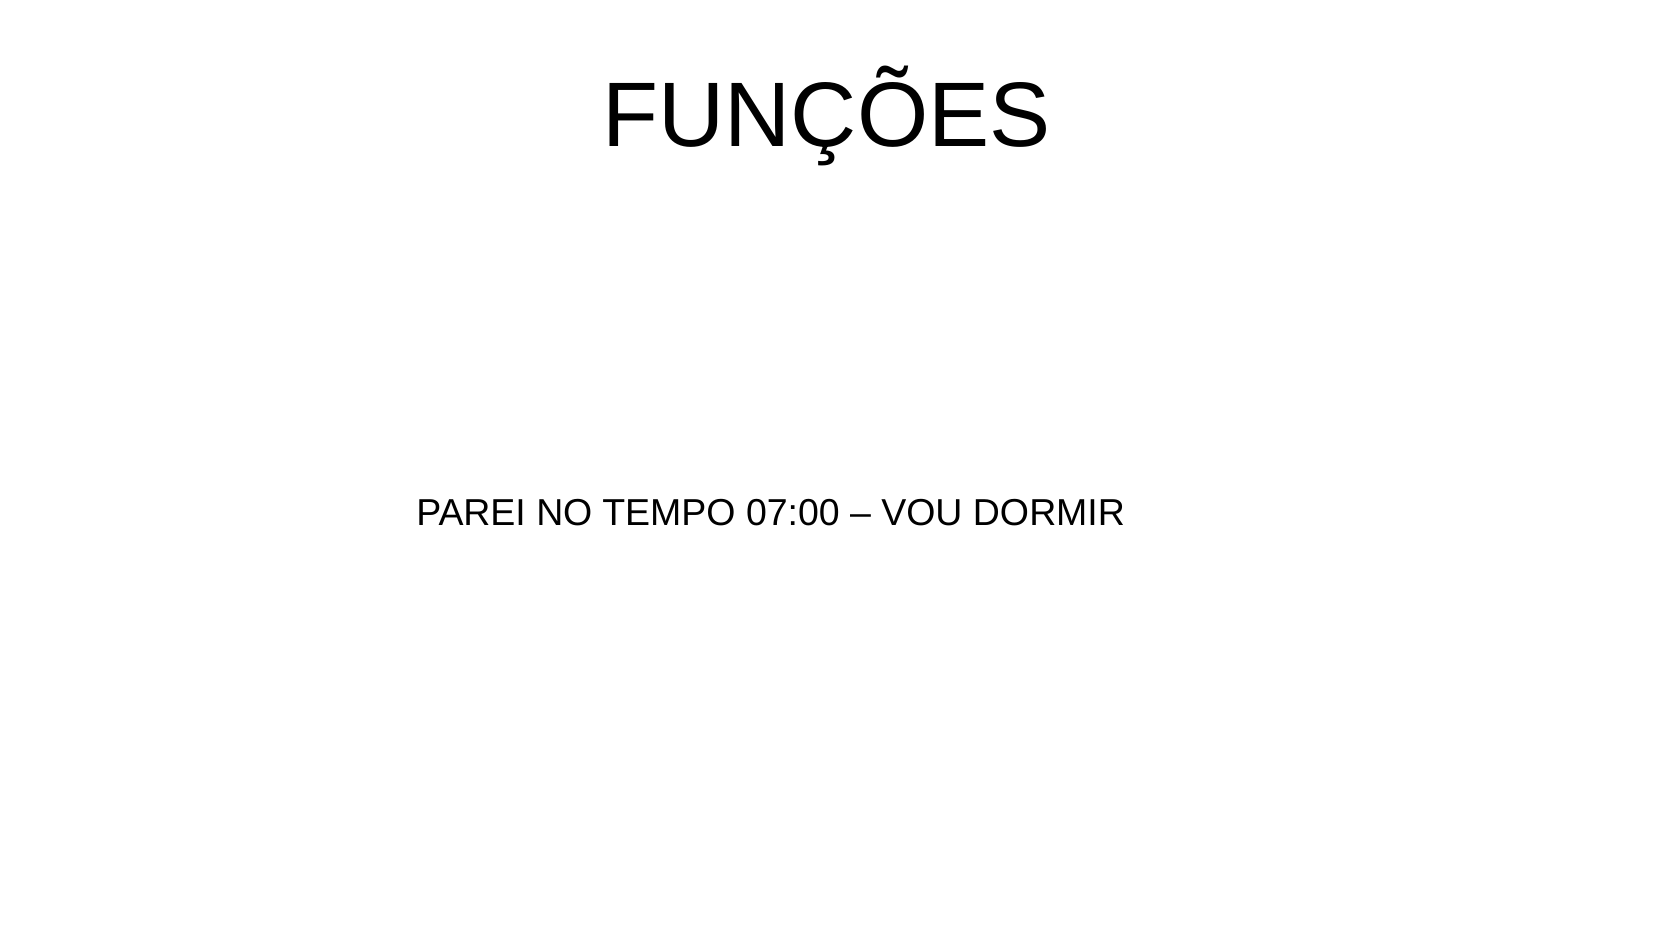

# FUNÇÕES
PAREI NO TEMPO 07:00 – VOU DORMIR